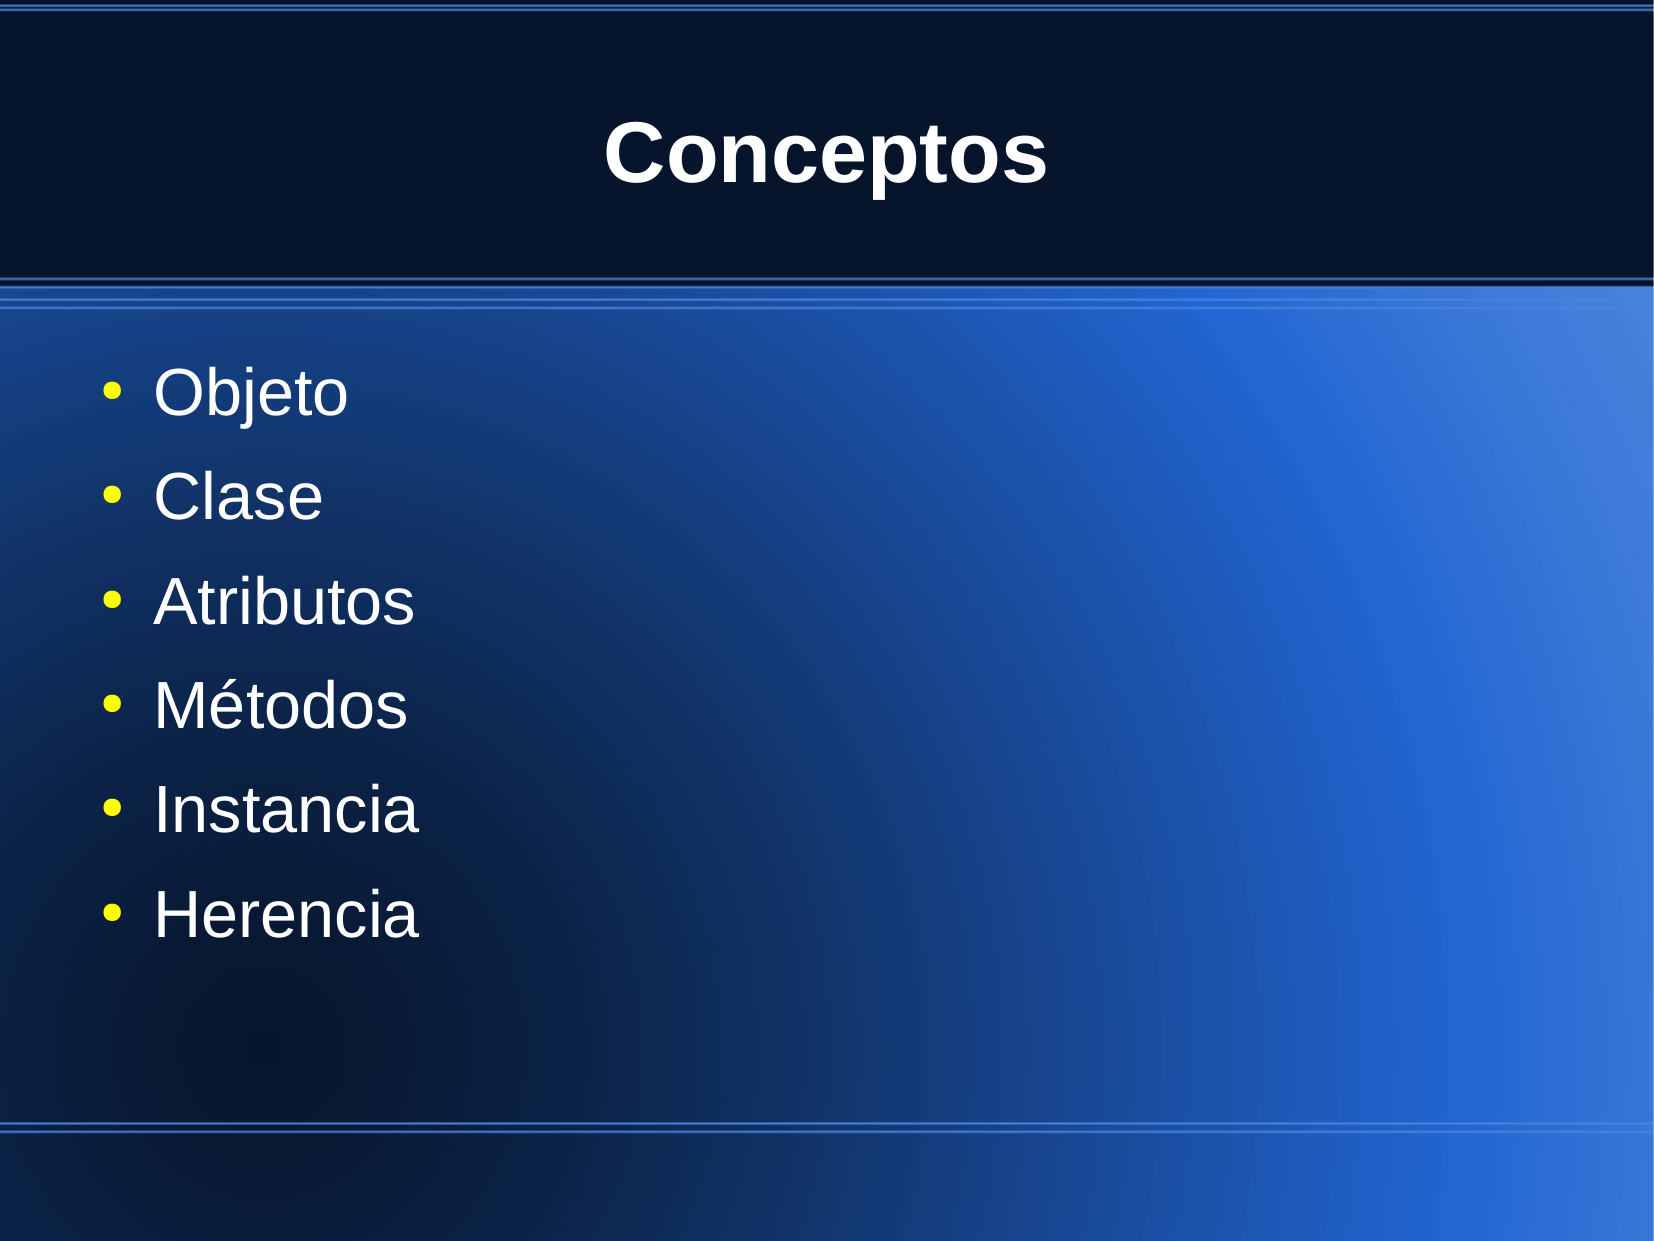

# Conceptos
Objeto
Clase
Atributos
Métodos
Instancia
Herencia